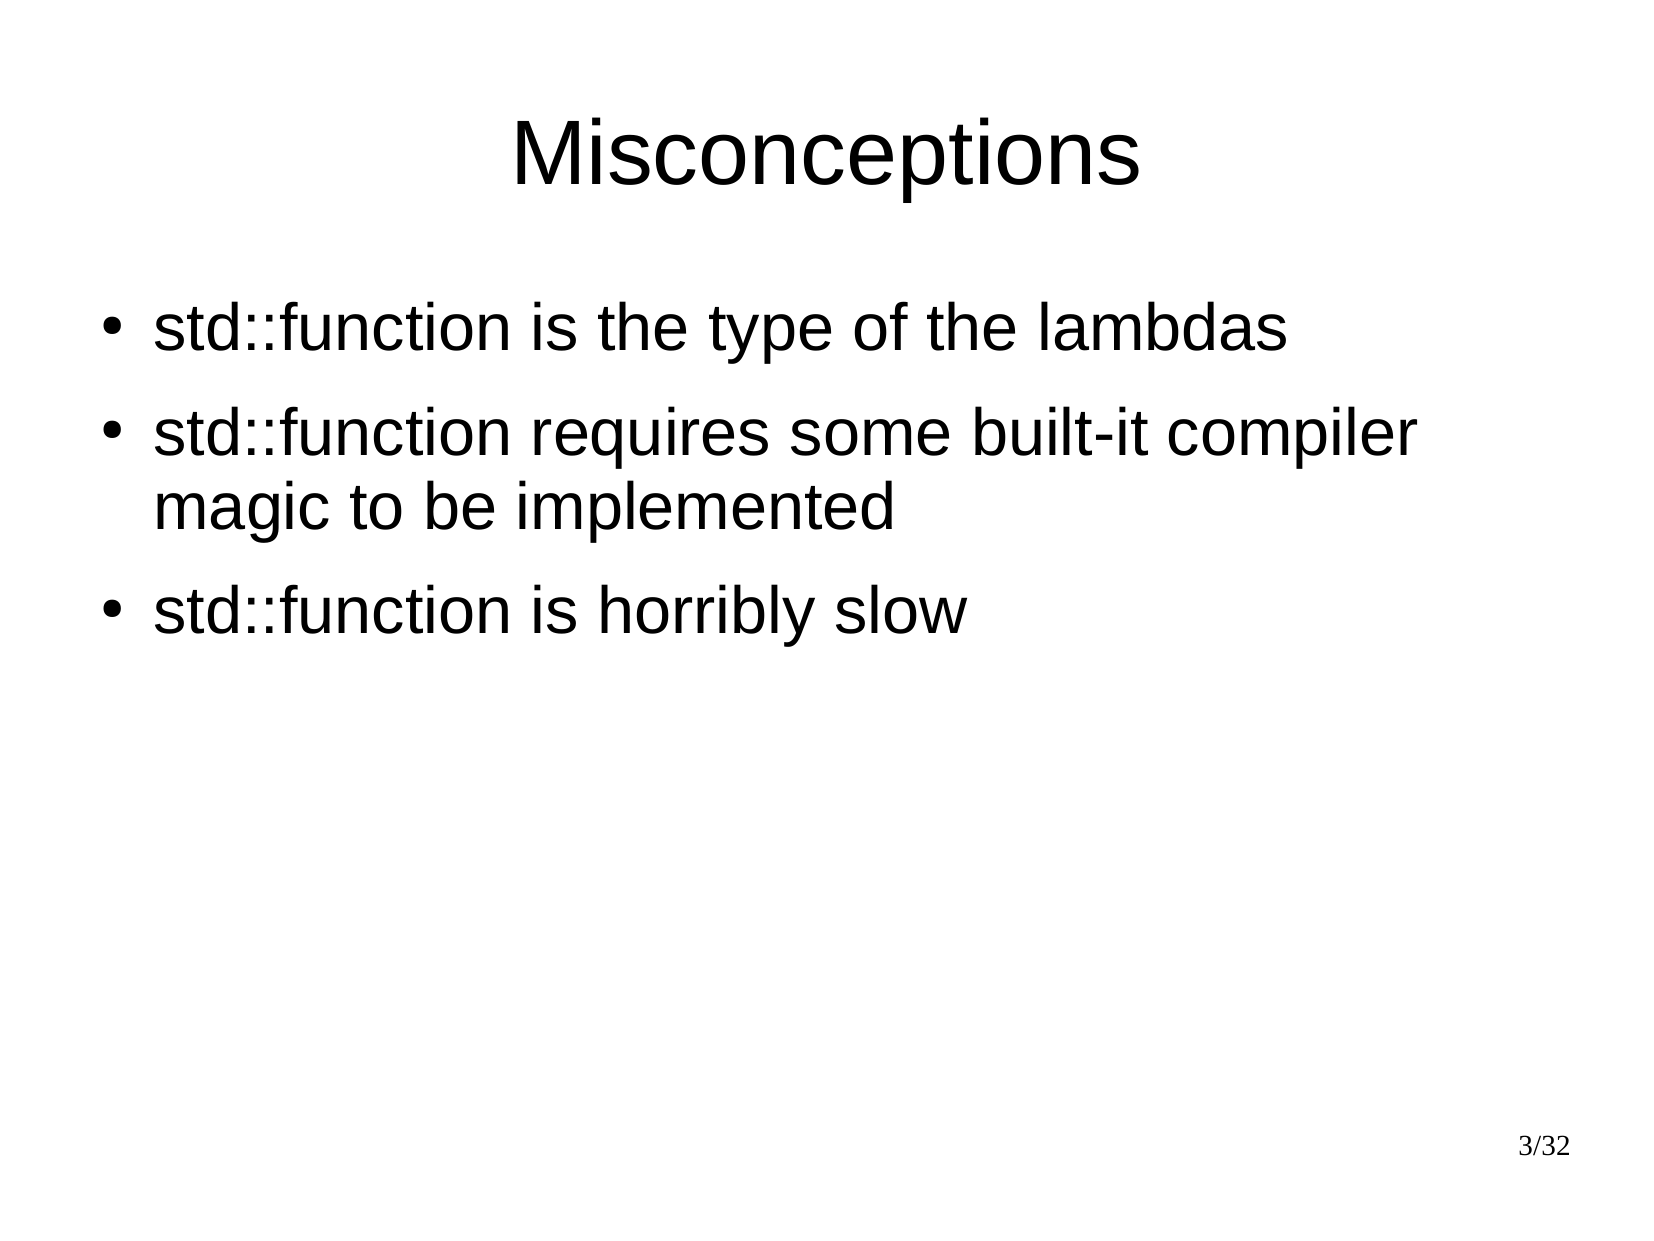

# Misconceptions
std::function is the type of the lambdas
std::function requires some built-it compiler magic to be implemented
std::function is horribly slow
3